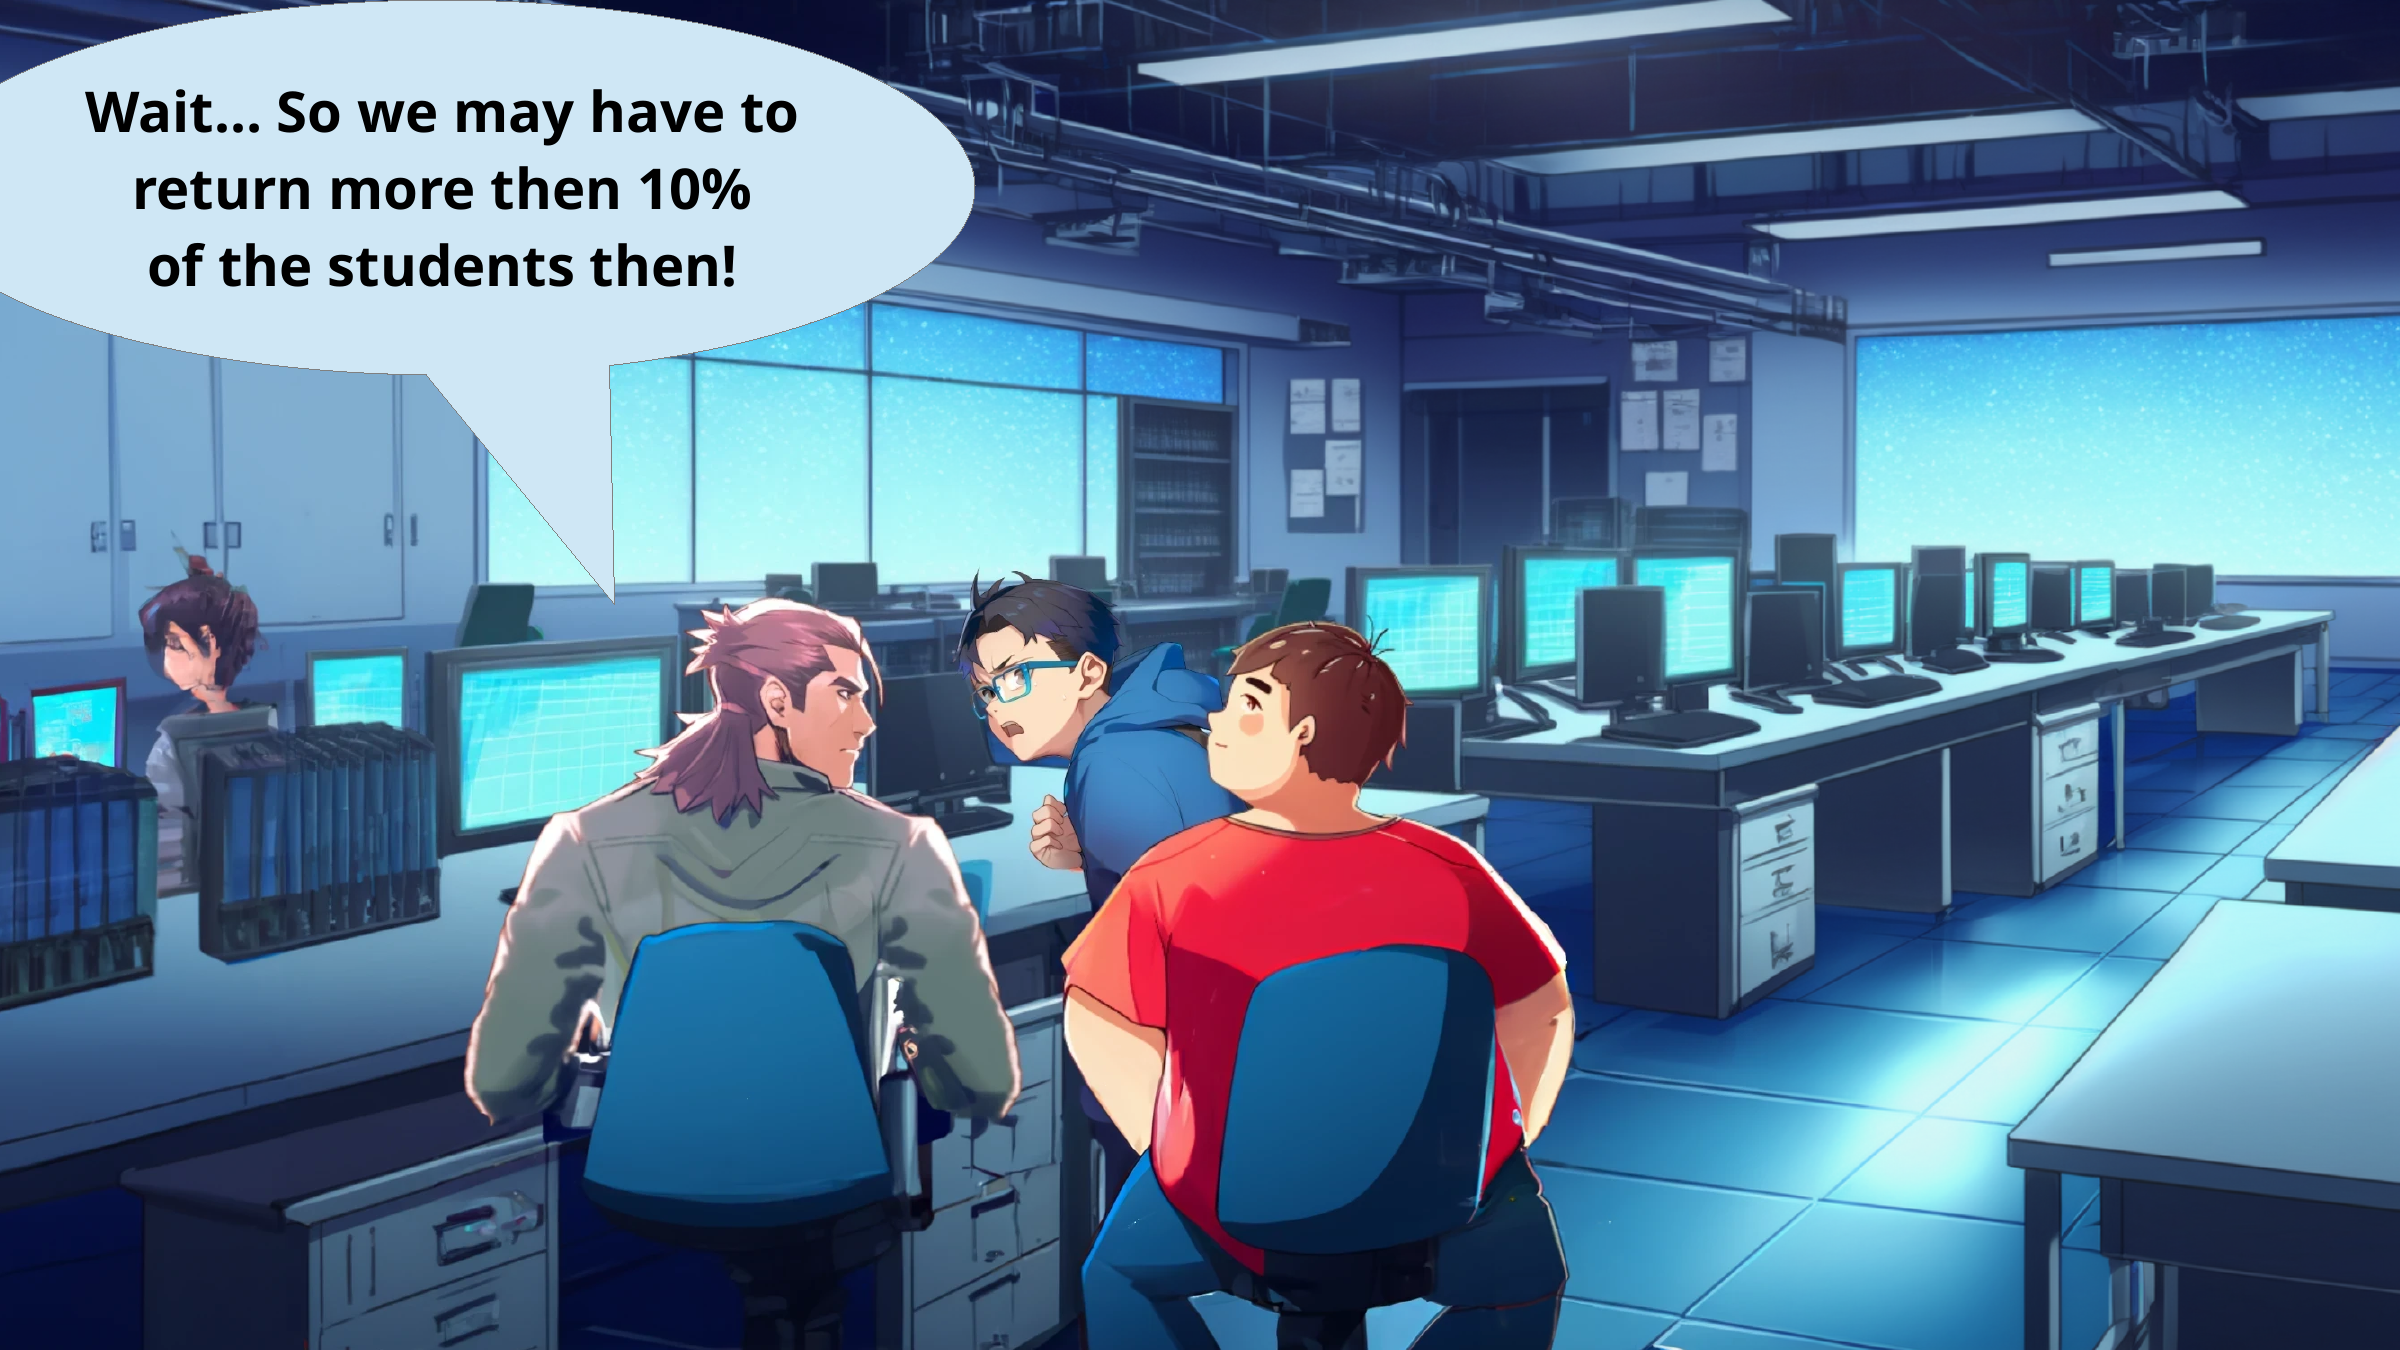

Wait… So we may have to
return more then 10%
of the students then!